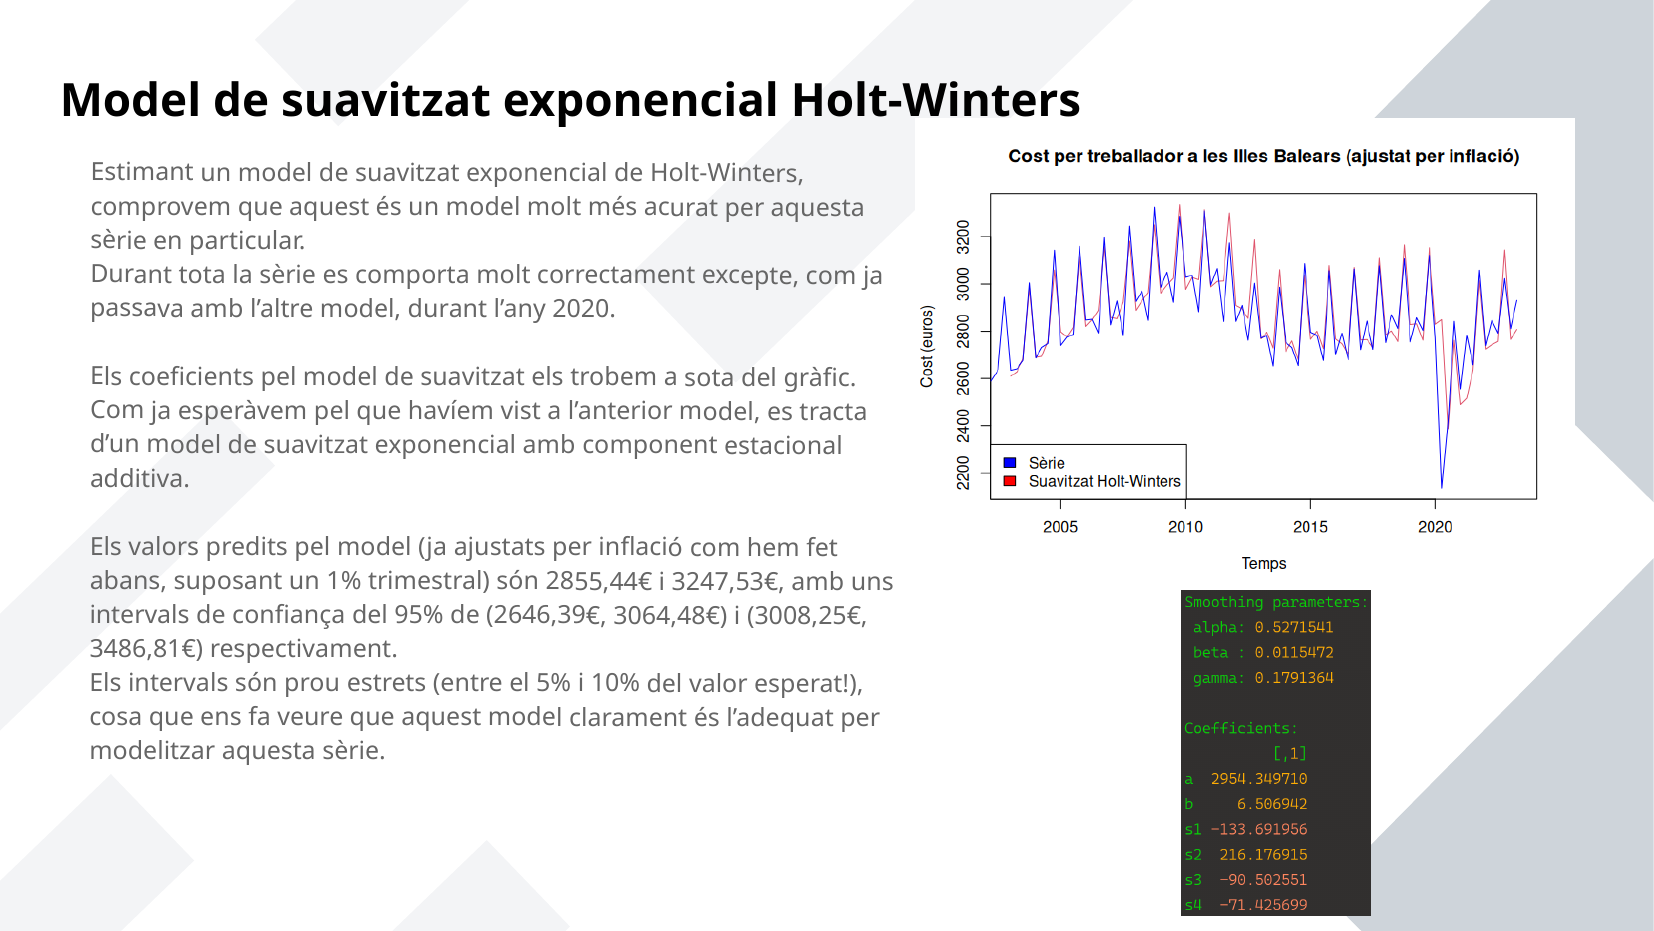

Model de suavitzat exponencial Holt-Winters
Estimant un model de suavitzat exponencial de Holt-Winters, comprovem que aquest és un model molt més acurat per aquesta sèrie en particular.
Durant tota la sèrie es comporta molt correctament excepte, com ja passava amb l’altre model, durant l’any 2020.
Els coeficients pel model de suavitzat els trobem a sota del gràfic. Com ja esperàvem pel que havíem vist a l’anterior model, es tracta d’un model de suavitzat exponencial amb component estacional additiva.
Els valors predits pel model (ja ajustats per inflació com hem fet abans, suposant un 1% trimestral) són 2855,44€ i 3247,53€, amb uns intervals de confiança del 95% de (2646,39€, 3064,48€) i (3008,25€, 3486,81€) respectivament.
Els intervals són prou estrets (entre el 5% i 10% del valor esperat!), cosa que ens fa veure que aquest model clarament és l’adequat per modelitzar aquesta sèrie.